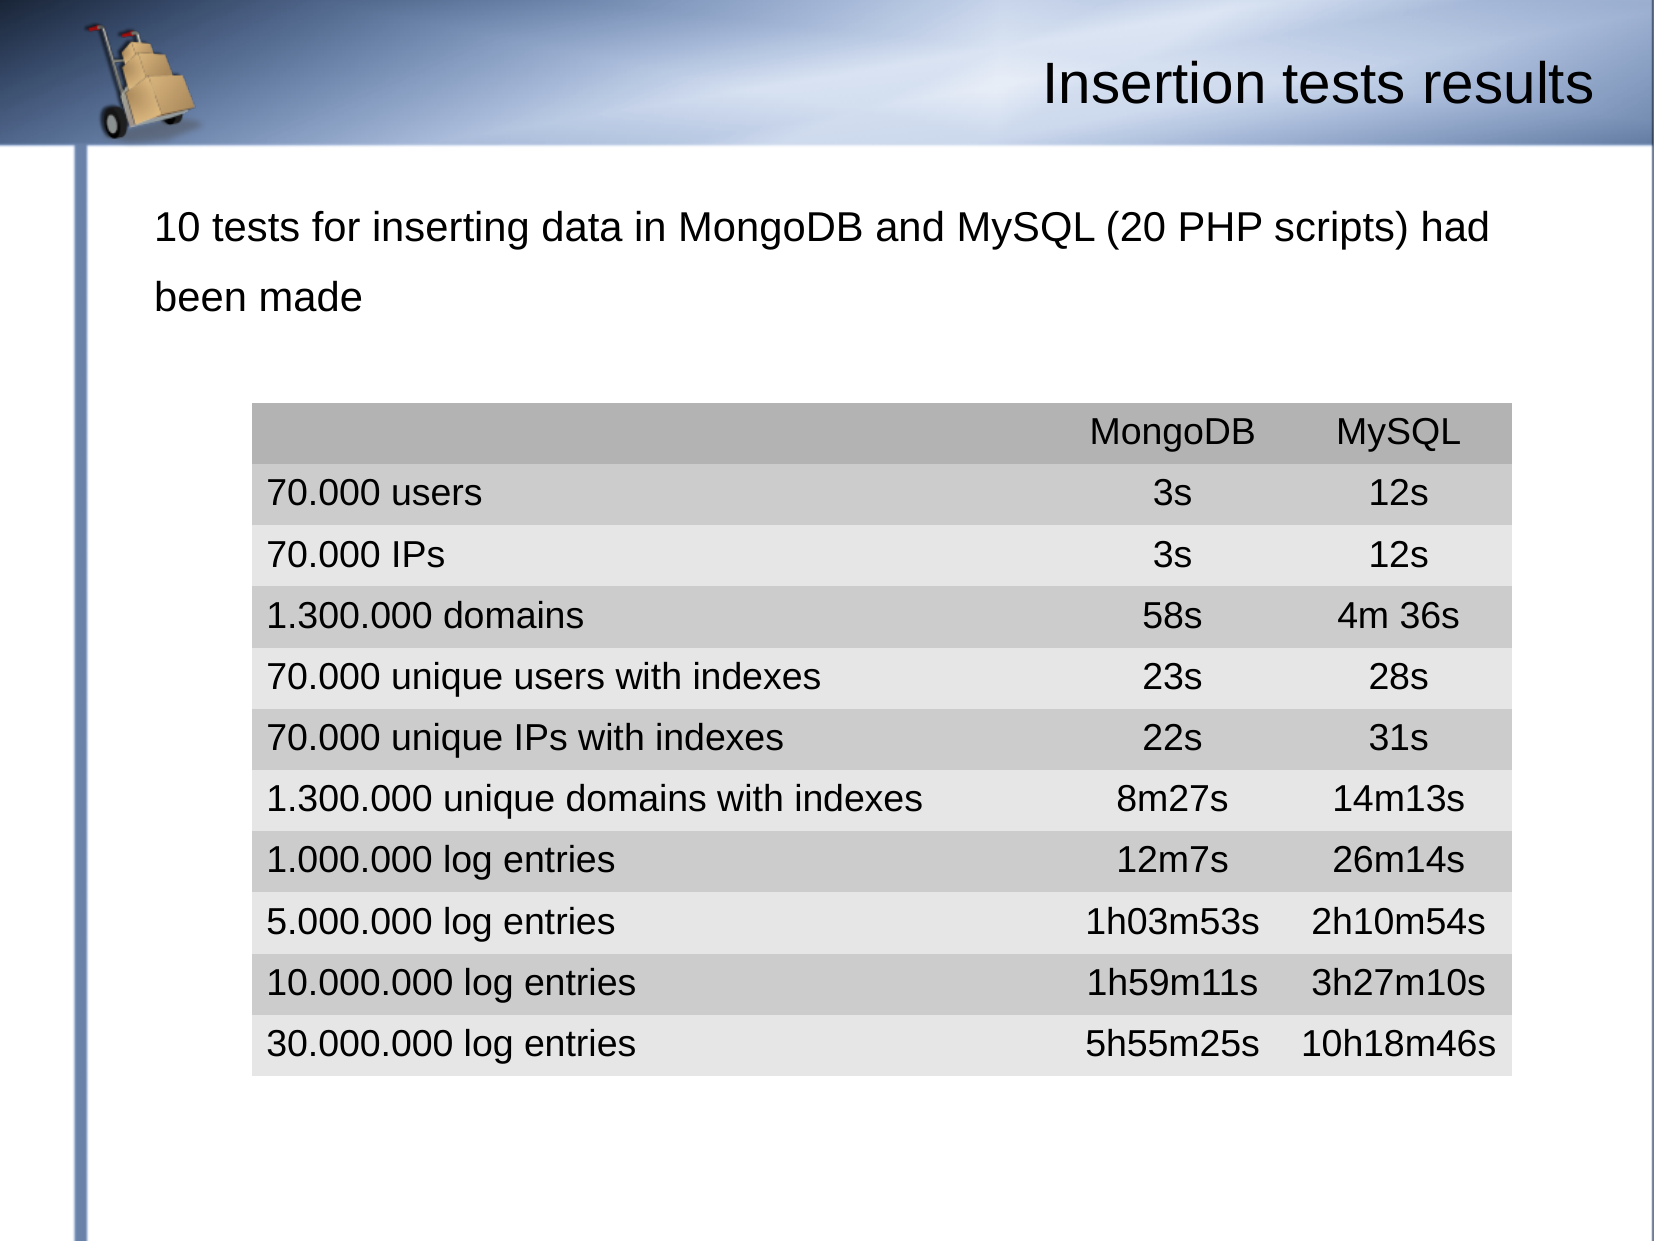

# Insertion tests results
10 tests for inserting data in MongoDB and MySQL (20 PHP scripts) had been made
| | MongoDB | MySQL |
| --- | --- | --- |
| 70.000 users | 3s | 12s |
| 70.000 IPs | 3s | 12s |
| 1.300.000 domains | 58s | 4m 36s |
| 70.000 unique users with indexes | 23s | 28s |
| 70.000 unique IPs with indexes | 22s | 31s |
| 1.300.000 unique domains with indexes | 8m27s | 14m13s |
| 1.000.000 log entries | 12m7s | 26m14s |
| 5.000.000 log entries | 1h03m53s | 2h10m54s |
| 10.000.000 log entries | 1h59m11s | 3h27m10s |
| 30.000.000 log entries | 5h55m25s | 10h18m46s |